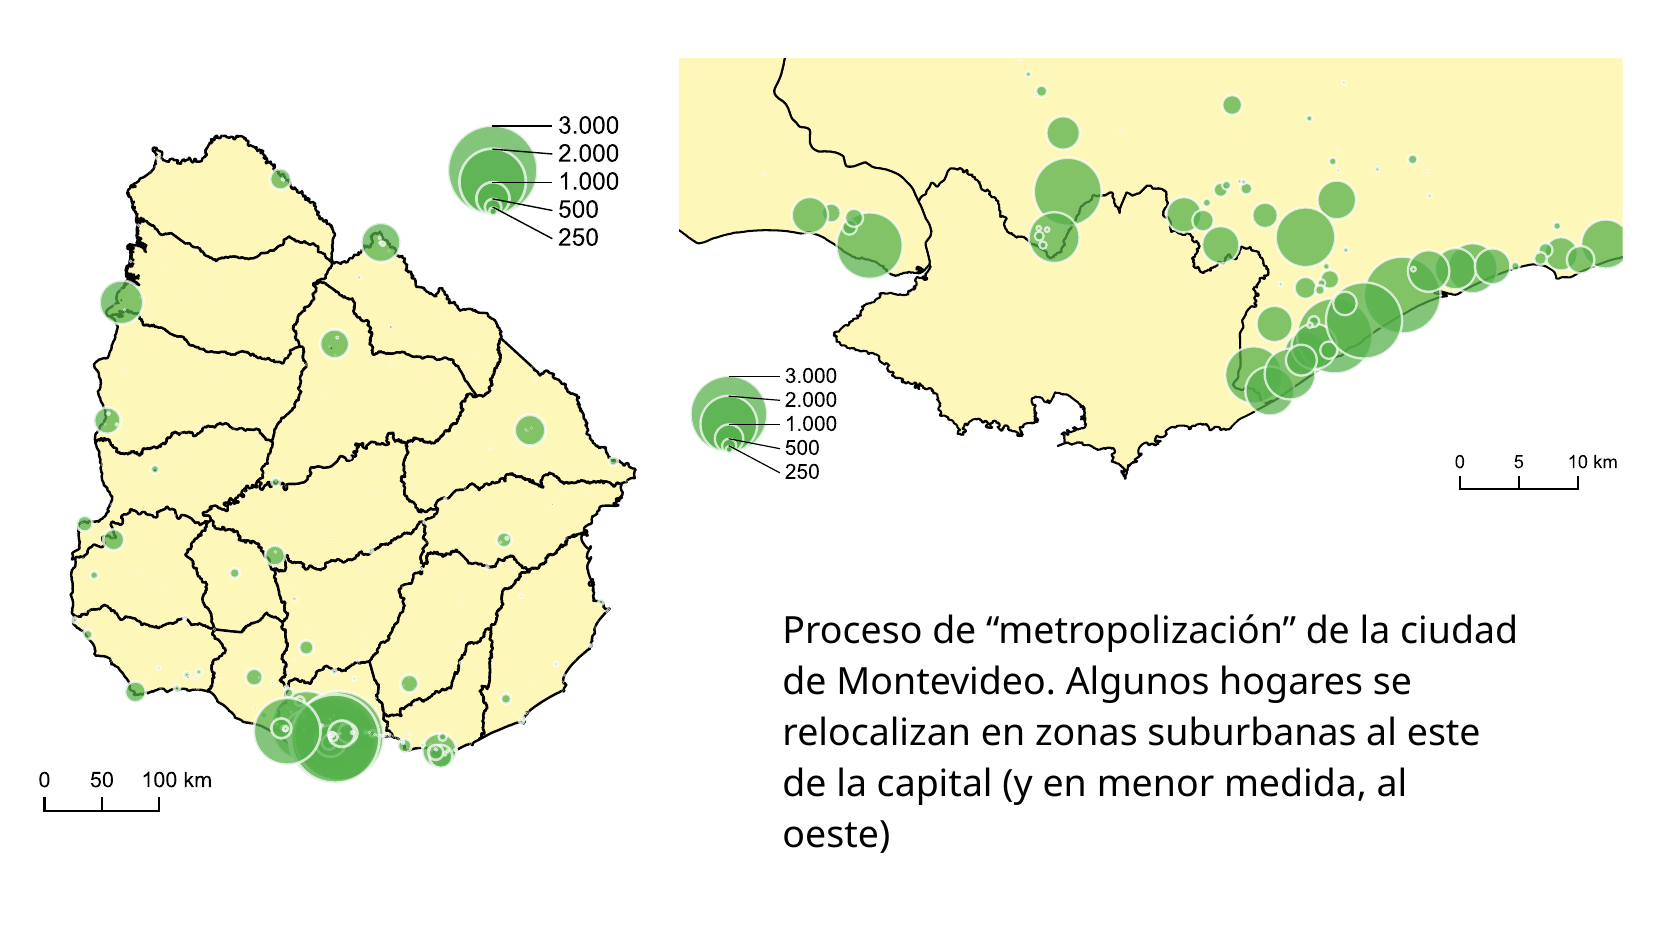

Proceso de “metropolización” de la ciudad de Montevideo. Algunos hogares se relocalizan en zonas suburbanas al este de la capital (y en menor medida, al oeste)